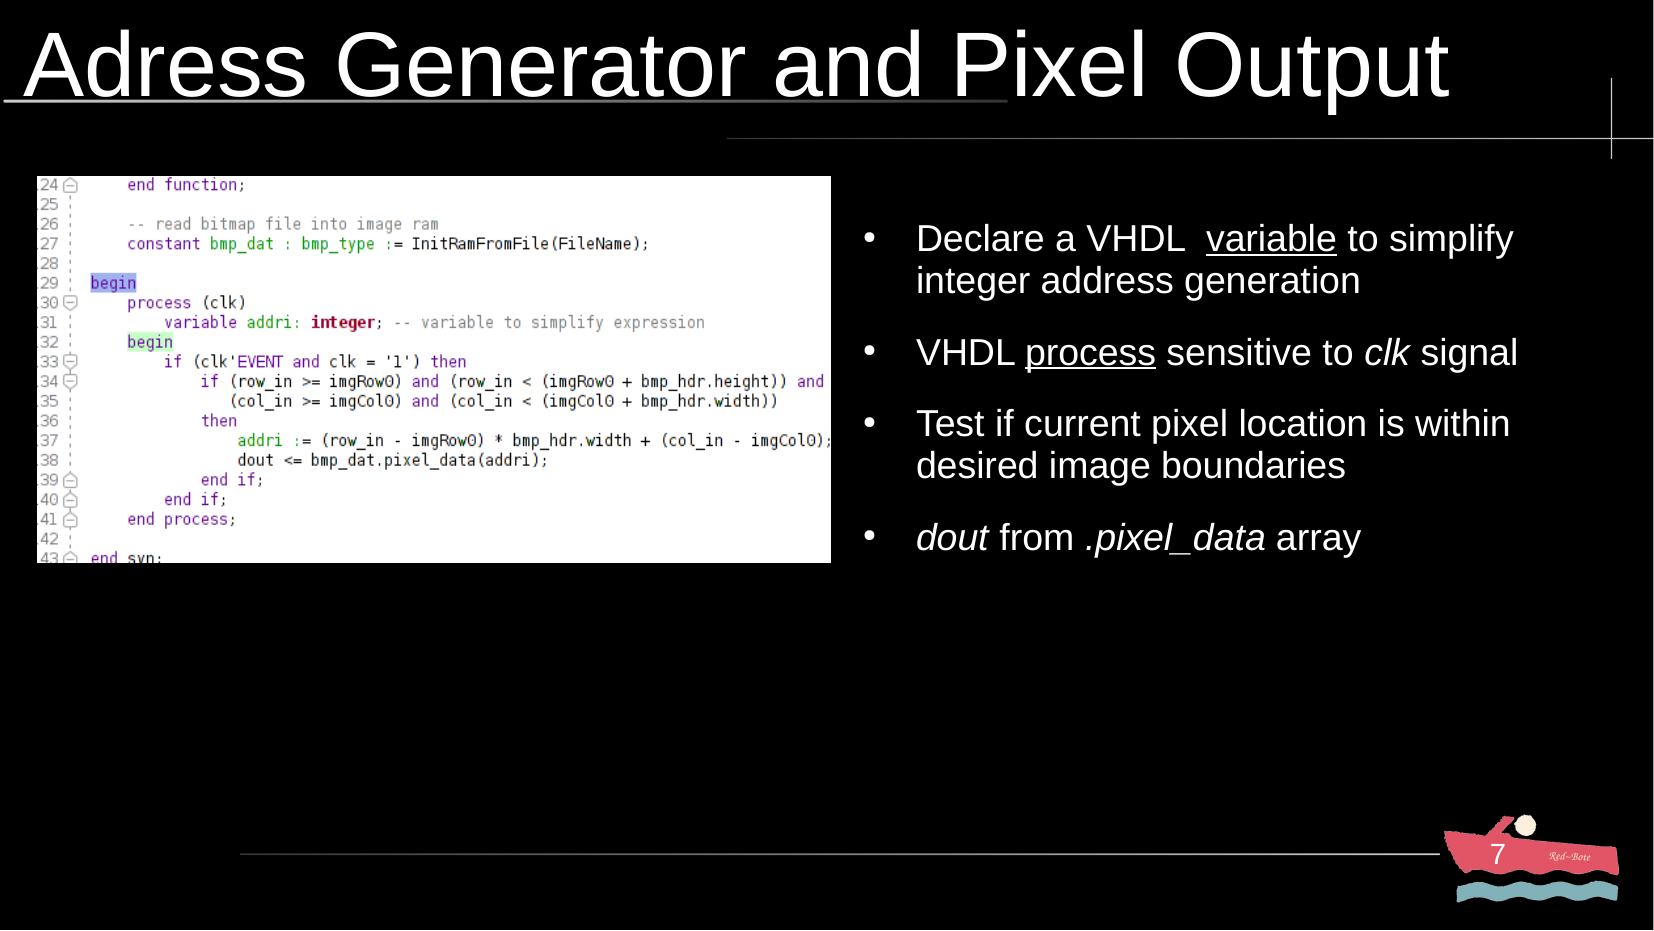

# Adress Generator and Pixel Output
Declare a VHDL variable to simplify integer address generation
VHDL process sensitive to clk signal
Test if current pixel location is within desired image boundaries
dout from .pixel_data array
7